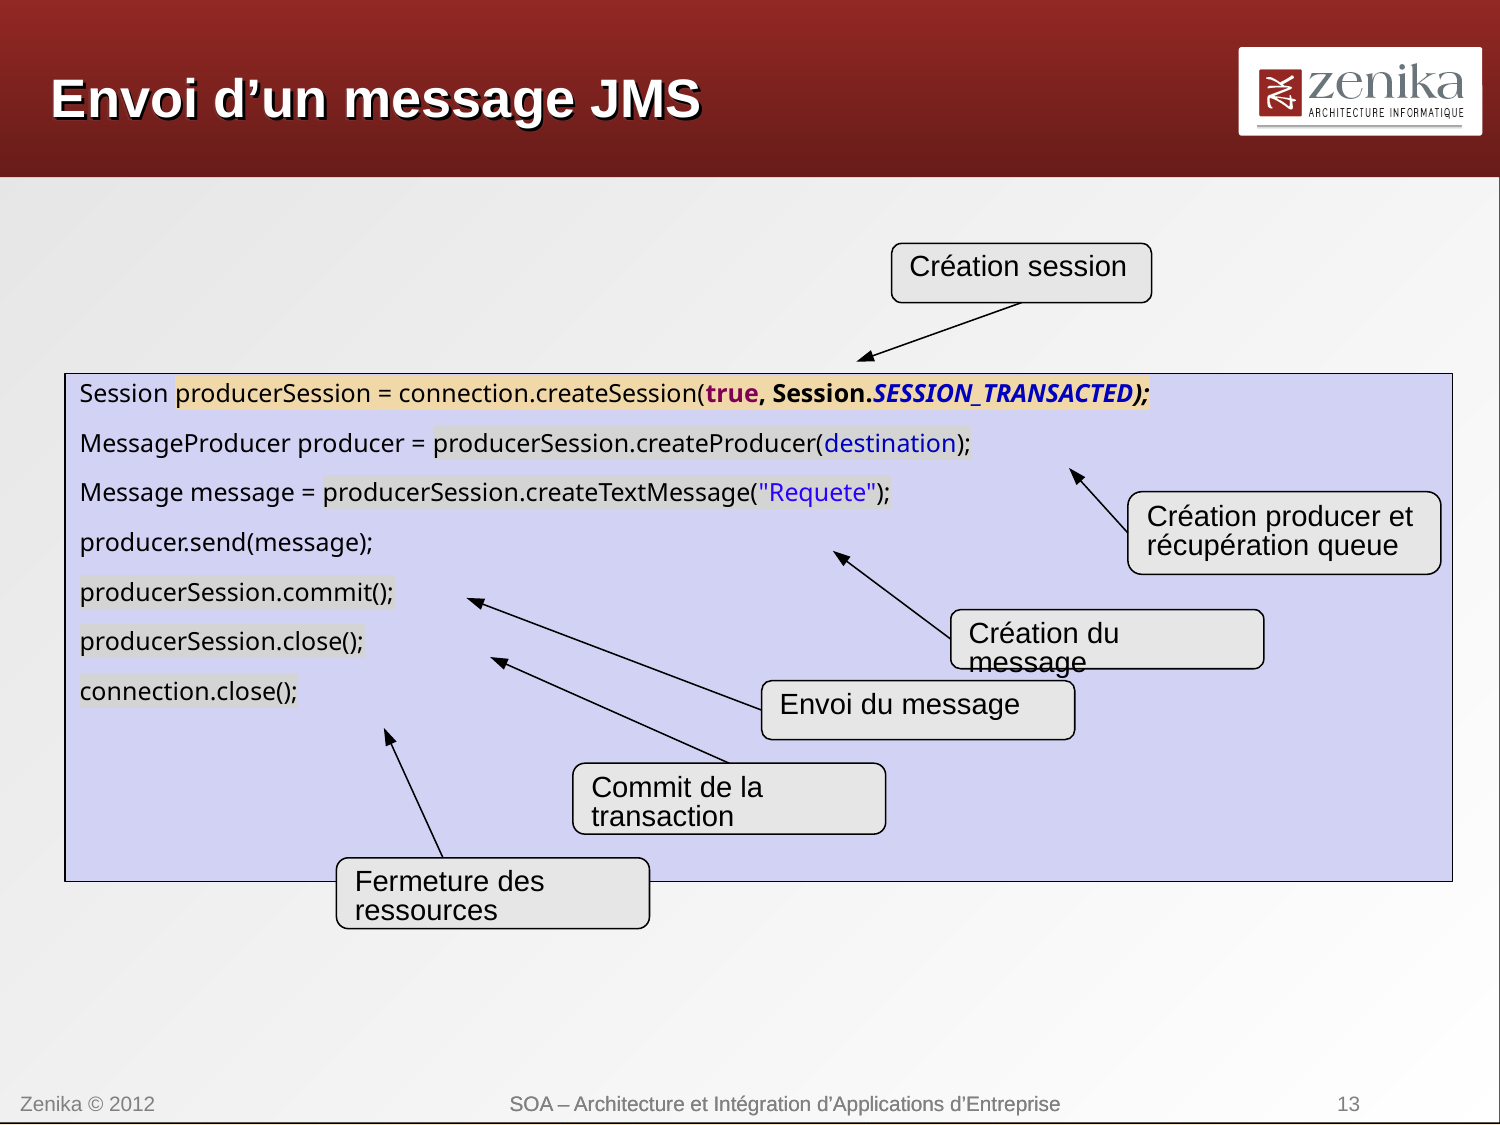

# Envoi d’un message JMS
Création session
Session producerSession = connection.createSession(true, Session.SESSION_TRANSACTED);
MessageProducer producer = producerSession.createProducer(destination);
Message message = producerSession.createTextMessage("Requete");
producer.send(message);
producerSession.commit();
producerSession.close();
connection.close();
Création producer et
récupération queue
Création du message
Envoi du message
Commit de la transaction
Fermeture des ressources
SOA – Architecture et Intégration d’Applications d’Entreprise